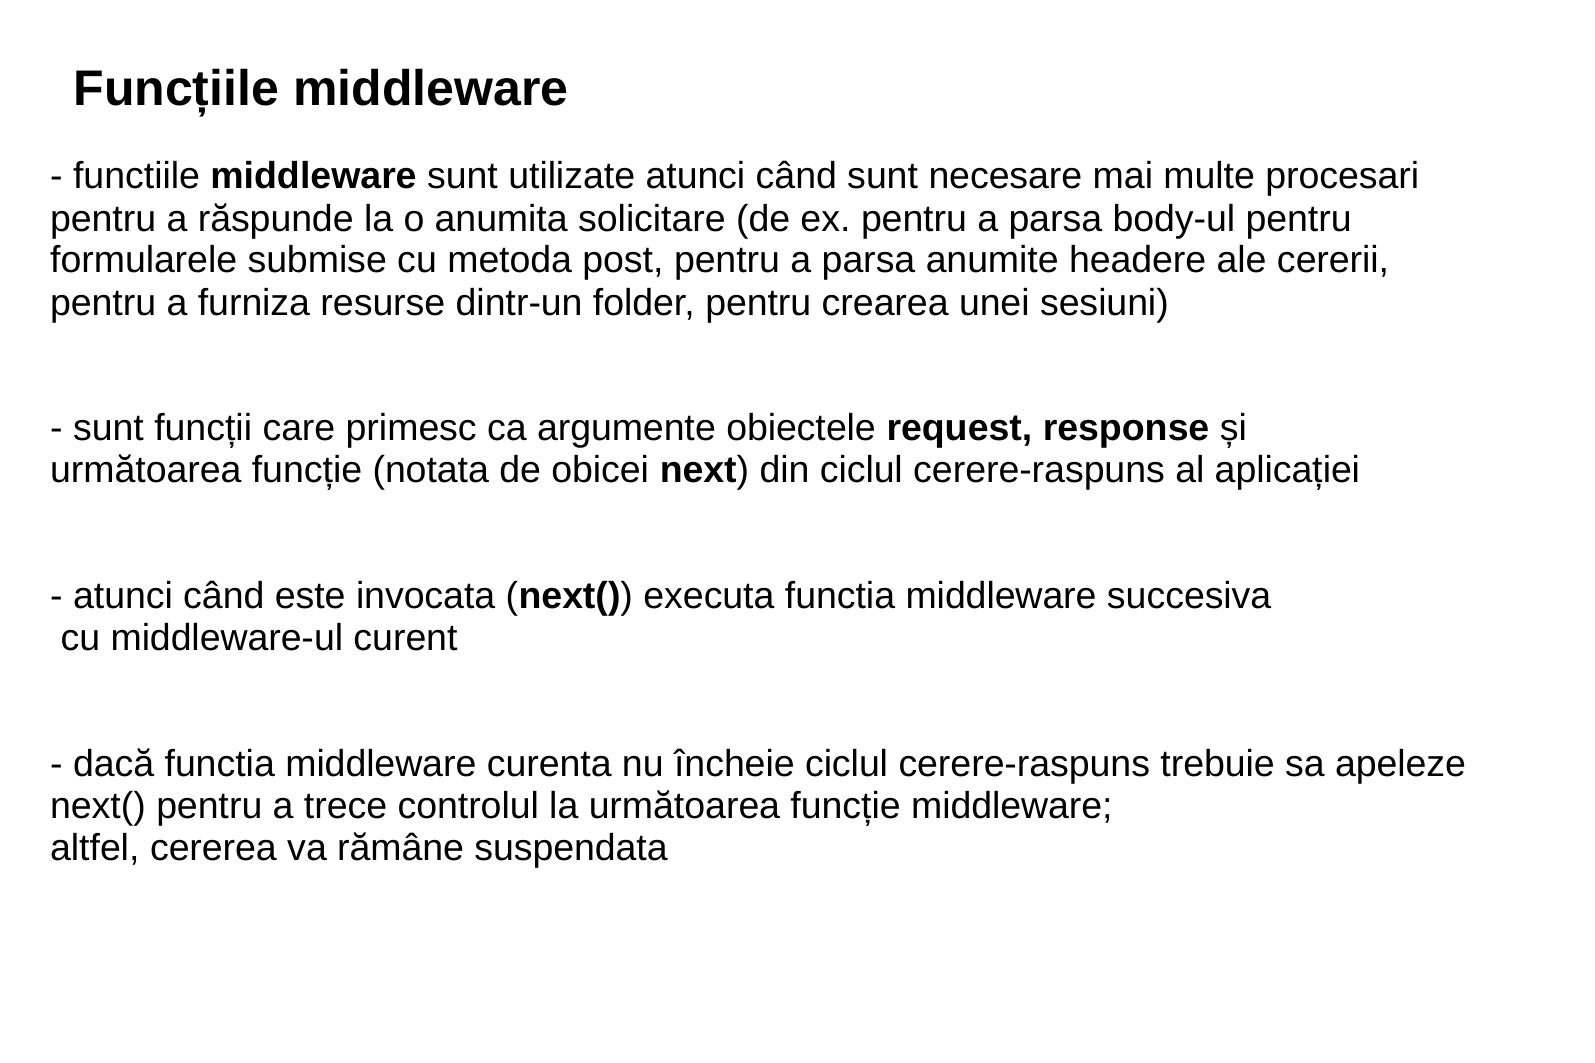

Funcțiile middleware
- functiile middleware sunt utilizate atunci când sunt necesare mai multe procesari
pentru a răspunde la o anumita solicitare (de ex. pentru a parsa body-ul pentru
formularele submise cu metoda post, pentru a parsa anumite headere ale cererii,
pentru a furniza resurse dintr-un folder, pentru crearea unei sesiuni)
- sunt funcții care primesc ca argumente obiectele request, response și
următoarea funcție (notata de obicei next) din ciclul cerere-raspuns al aplicației
- atunci când este invocata (next()) executa functia middleware succesiva
 cu middleware-ul curent
- dacă functia middleware curenta nu încheie ciclul cerere-raspuns trebuie sa apeleze
next() pentru a trece controlul la următoarea funcție middleware;
altfel, cererea va rămâne suspendata